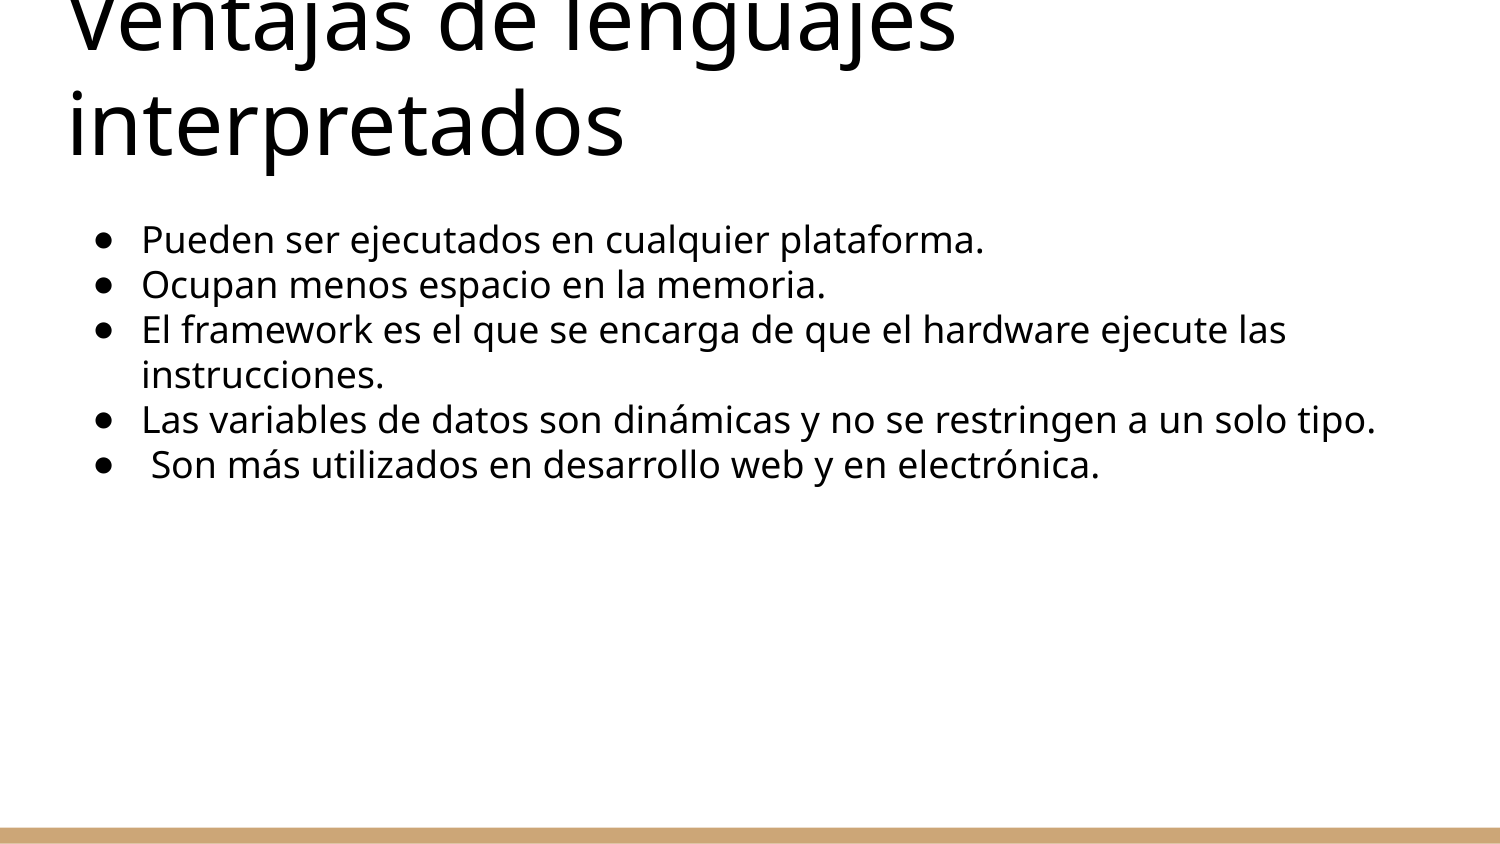

# Ventajas de lenguajes interpretados
Pueden ser ejecutados en cualquier plataforma.
Ocupan menos espacio en la memoria.
El framework es el que se encarga de que el hardware ejecute las instrucciones.
Las variables de datos son dinámicas y no se restringen a un solo tipo.
 Son más utilizados en desarrollo web y en electrónica.